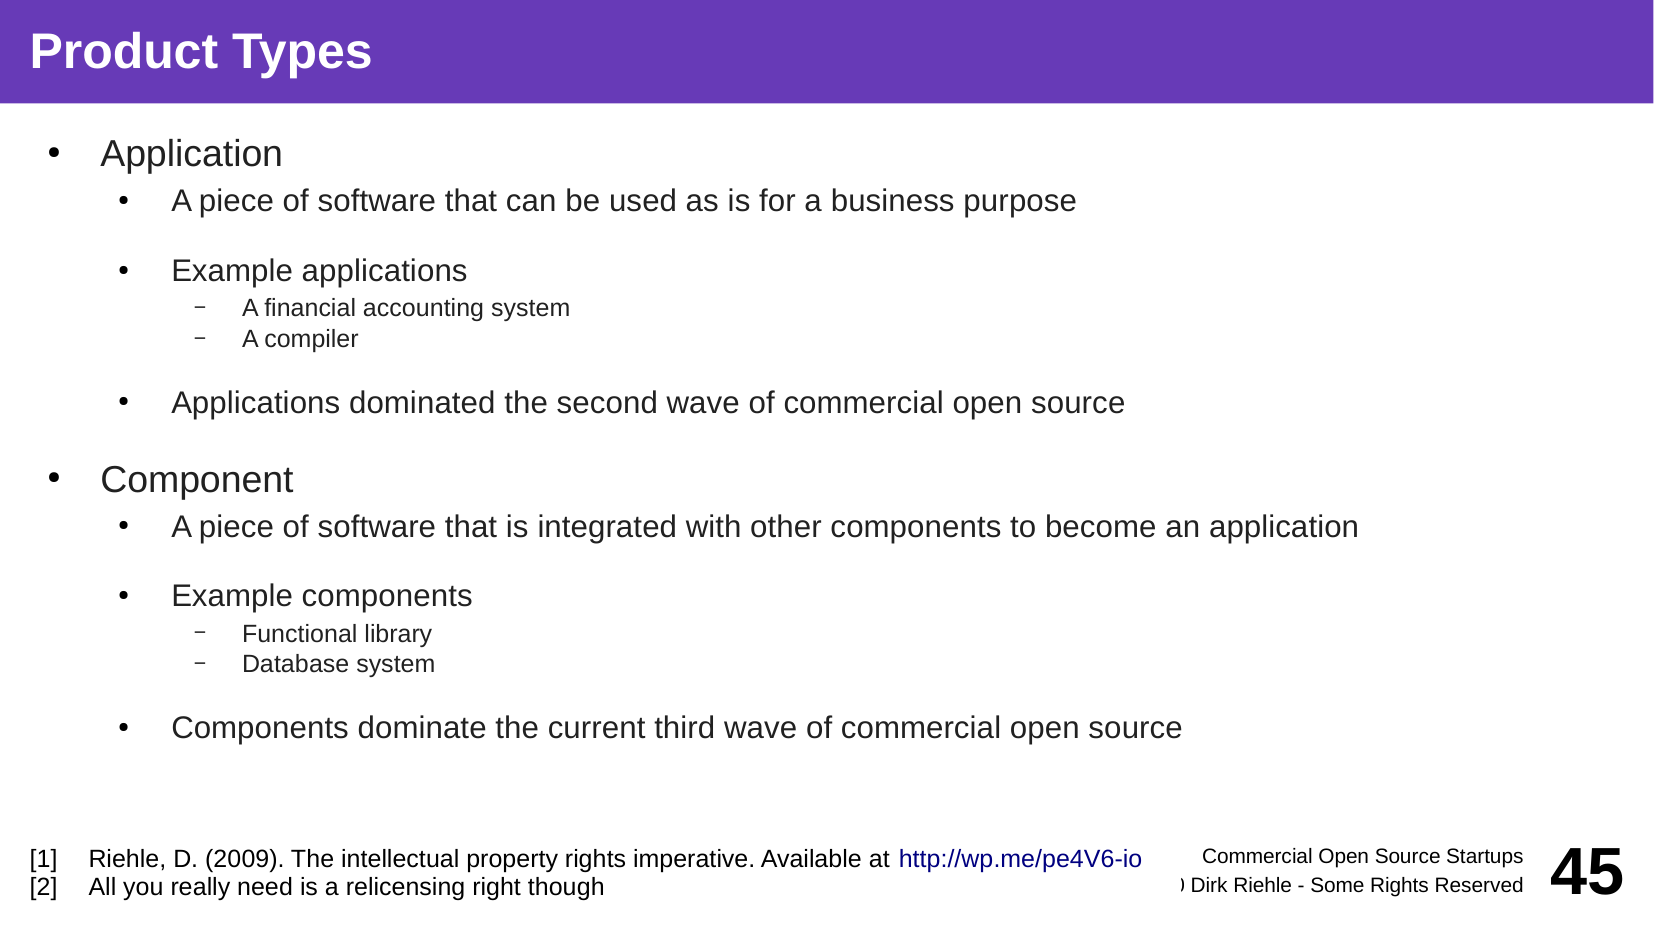

# Product Types
Application
A piece of software that can be used as is for a business purpose
Example applications
A financial accounting system
A compiler
Applications dominated the second wave of commercial open source
Component
A piece of software that is integrated with other components to become an application
Example components
Functional library
Database system
Components dominate the current third wave of commercial open source
[1]	Riehle, D. (2009). The intellectual property rights imperative. Available at http://wp.me/pe4V6-io
[2]	All you really need is a relicensing right though
Commercial Open Source Startups
45
© 2020 Dirk Riehle - Some Rights Reserved